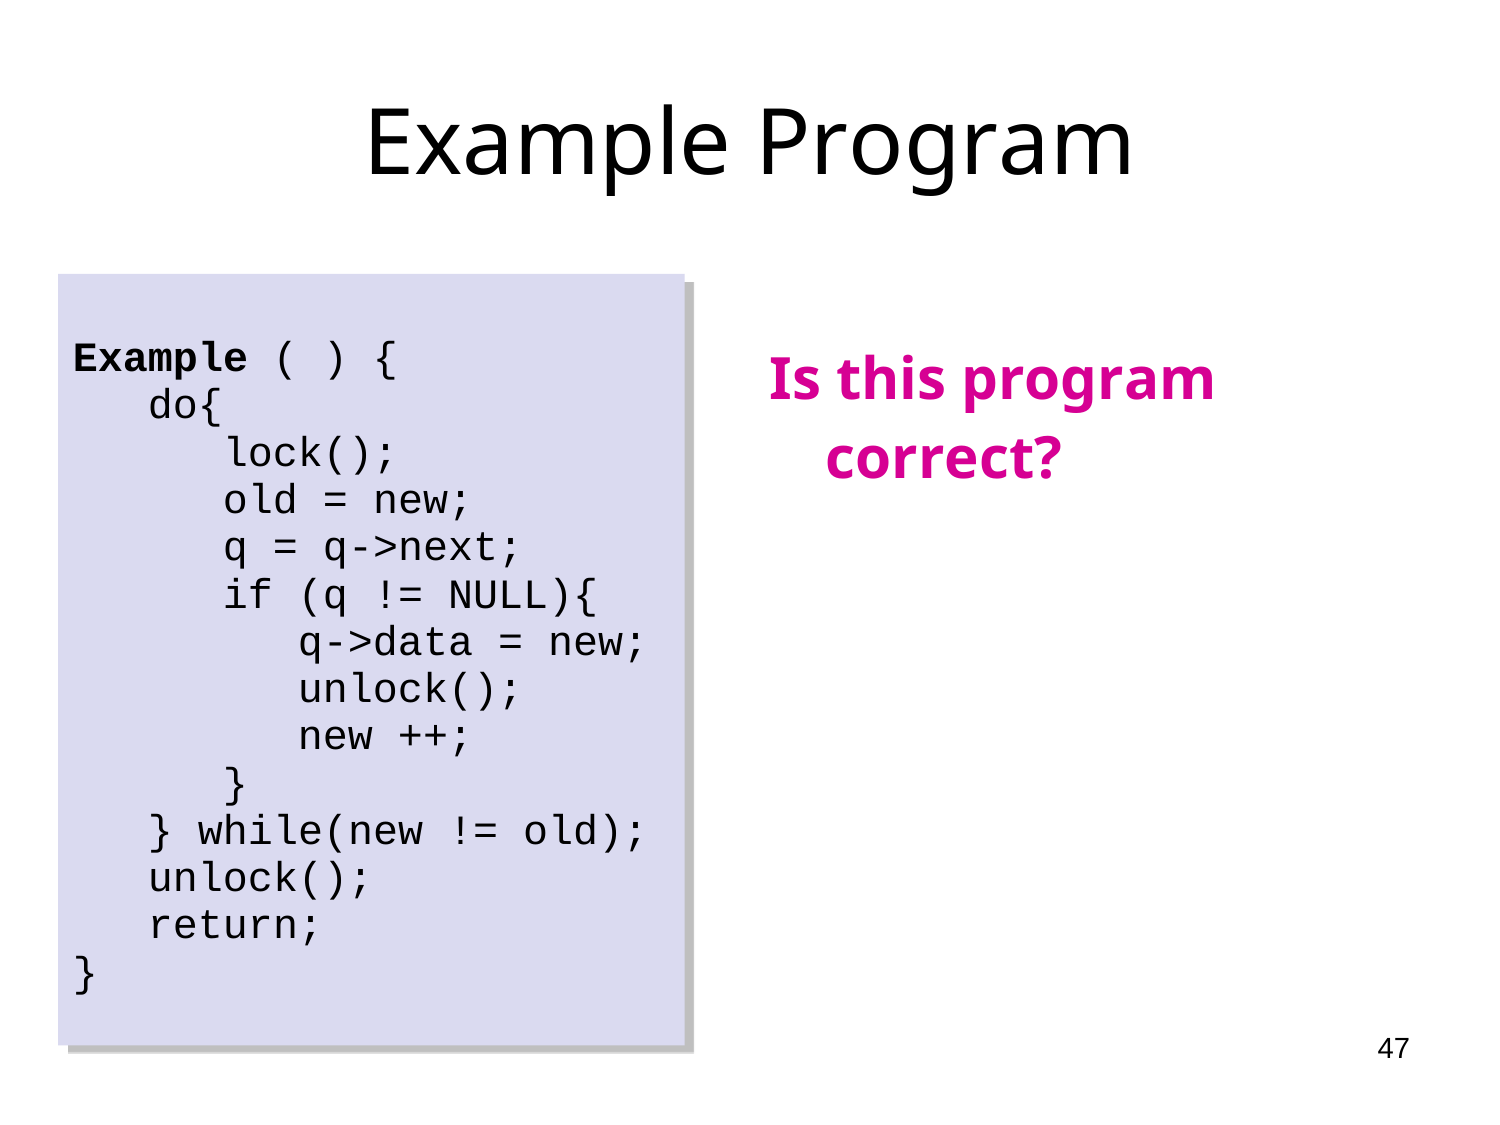

# Example Program
Example ( ) {
 do{
 lock();
 old = new;
	q = q->next;
 if (q != NULL){
 	 q->data = new;
	 unlock();
 new ++;
 }
 } while(new != old);
 unlock();
 return;
}
Is this program correct?
47